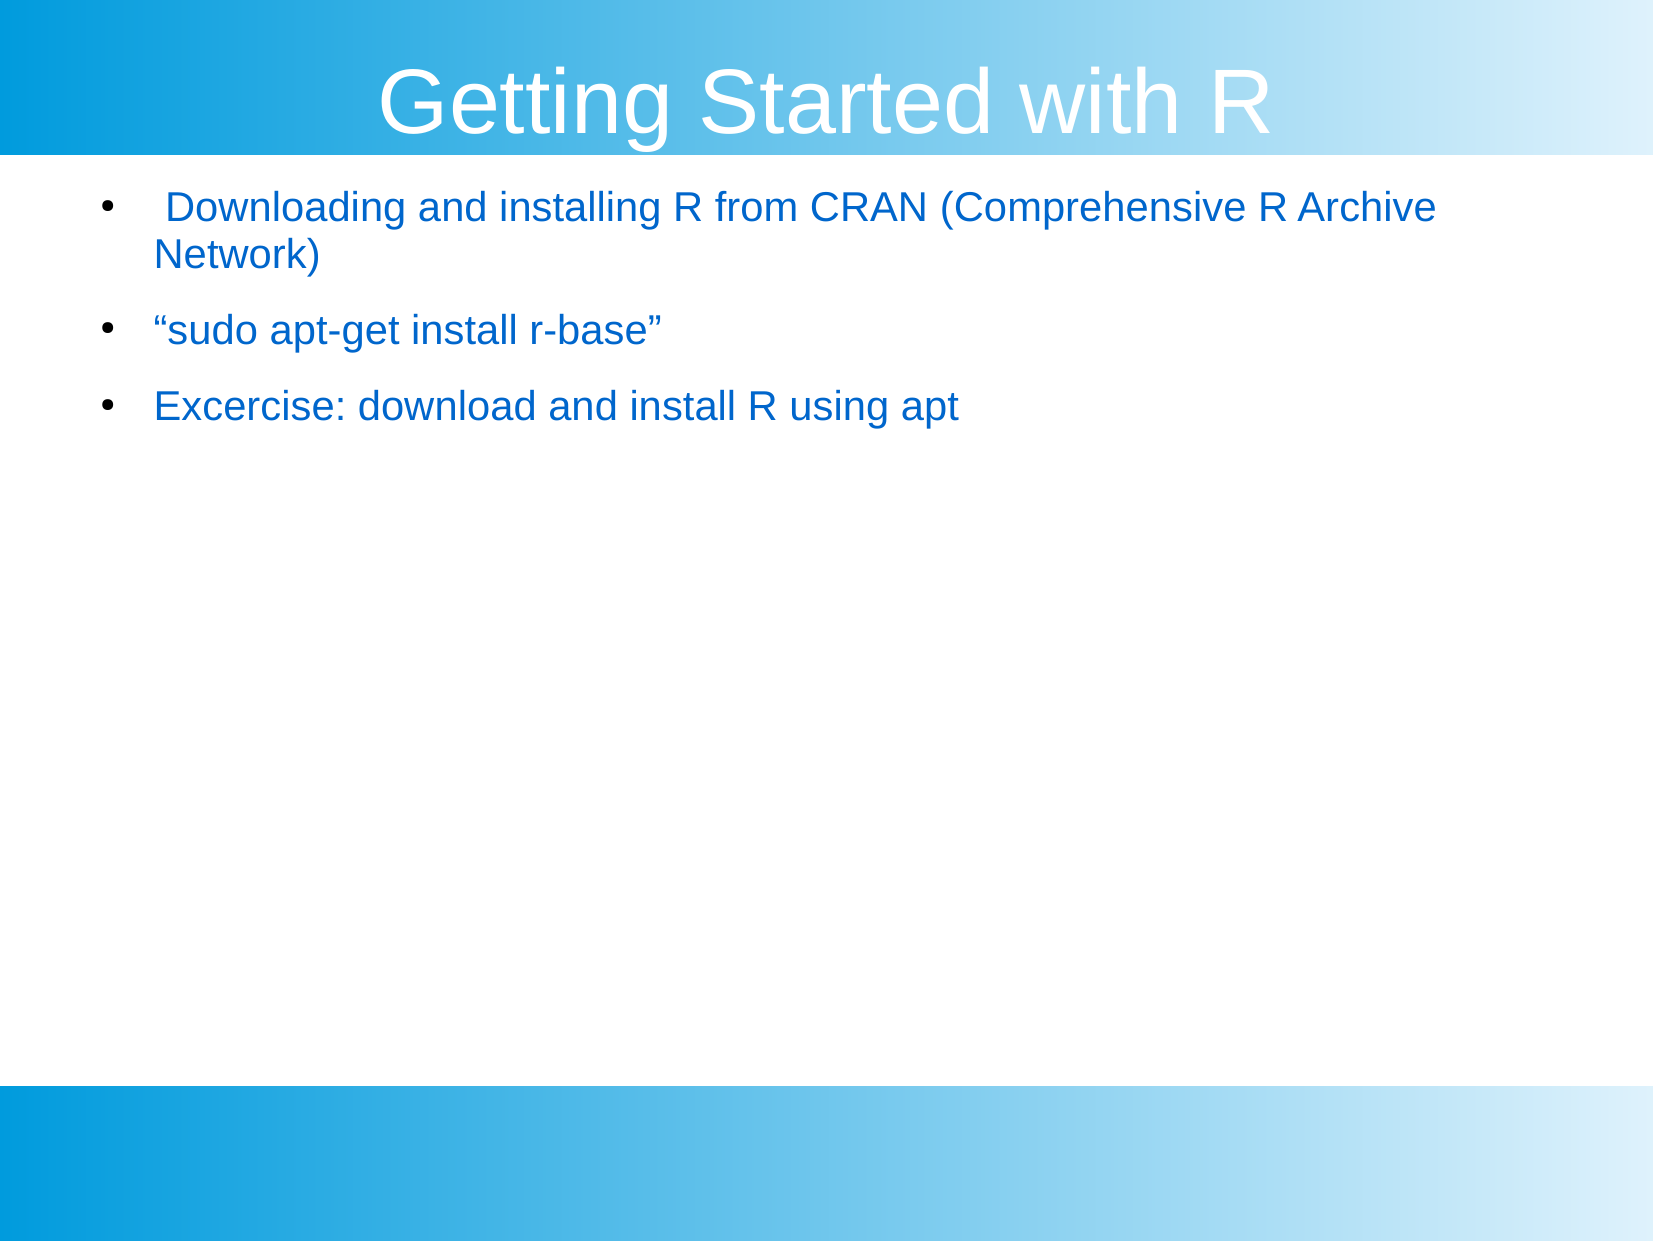

# Getting Started with R
 Downloading and installing R from CRAN (Comprehensive R Archive Network)
“sudo apt-get install r-base”
Excercise: download and install R using apt